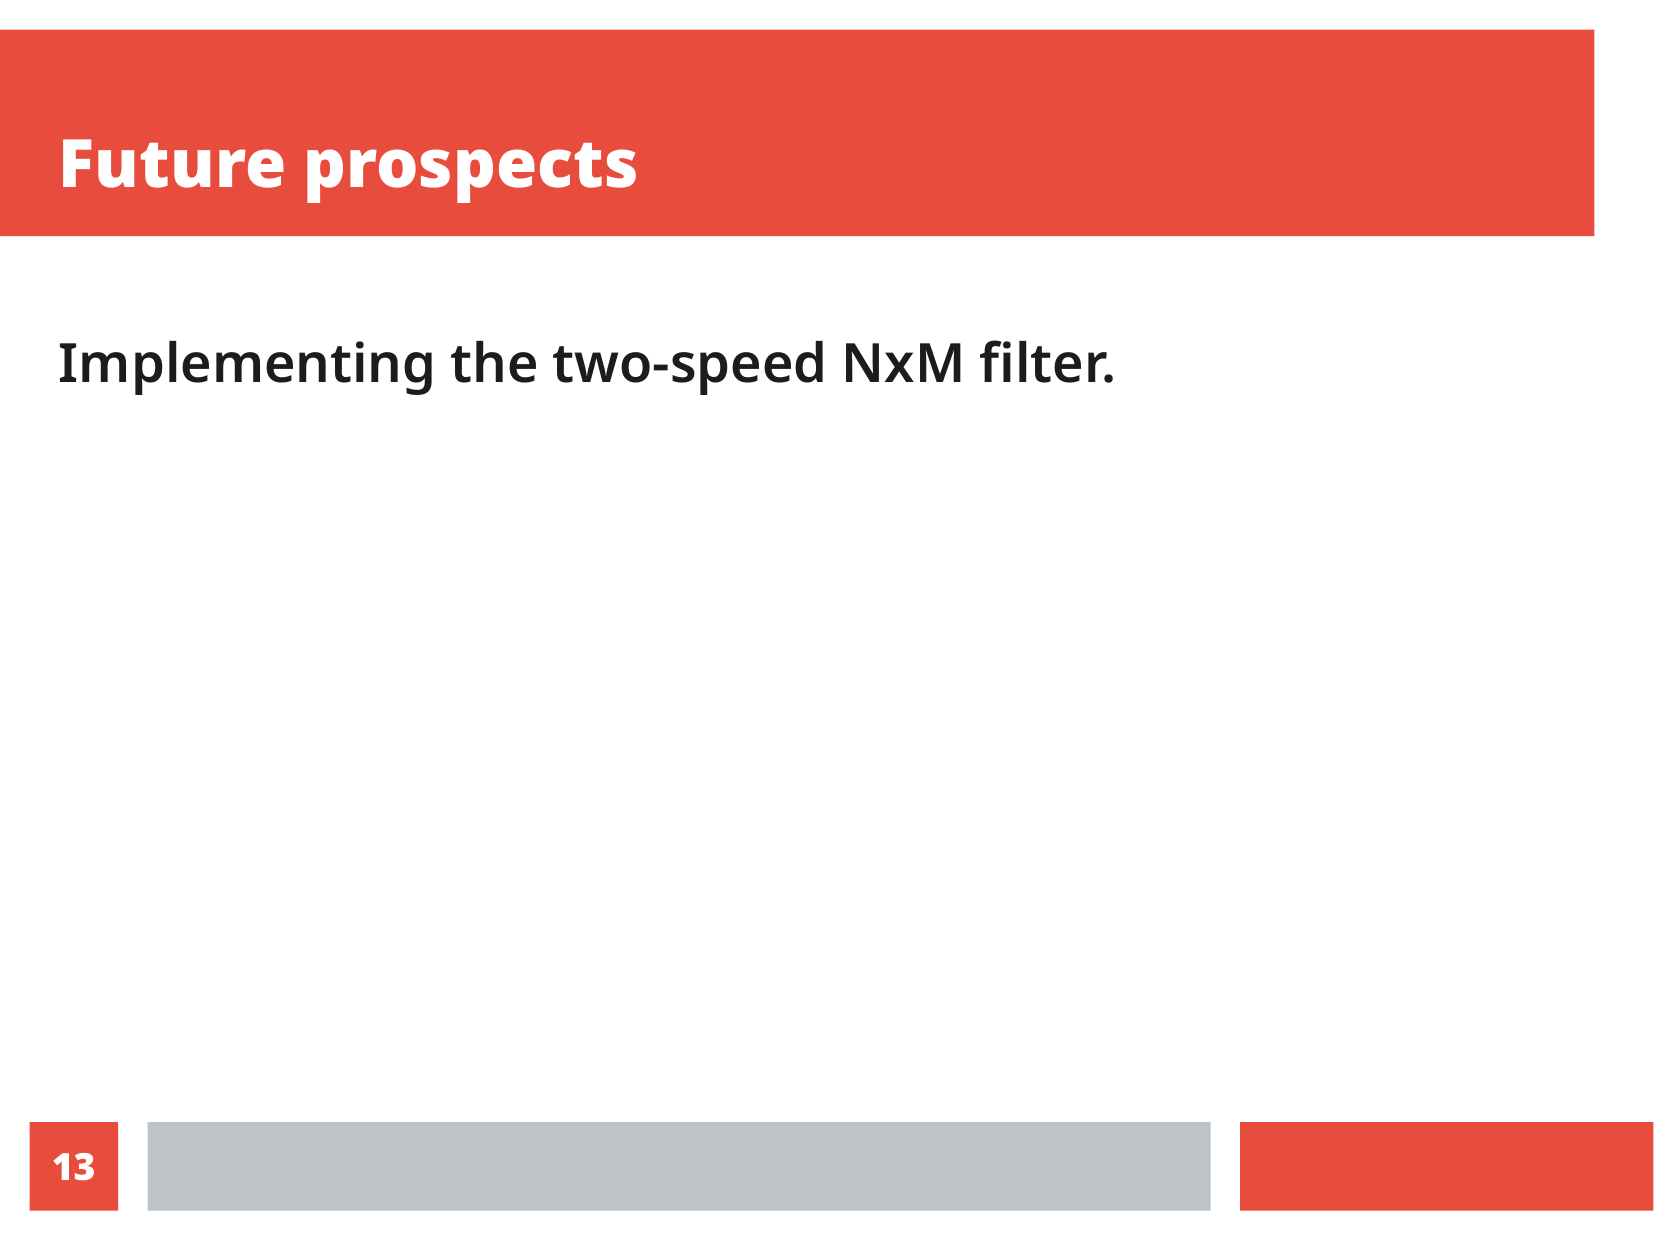

# Future prospects
Implementing the two-speed NxM filter.
13